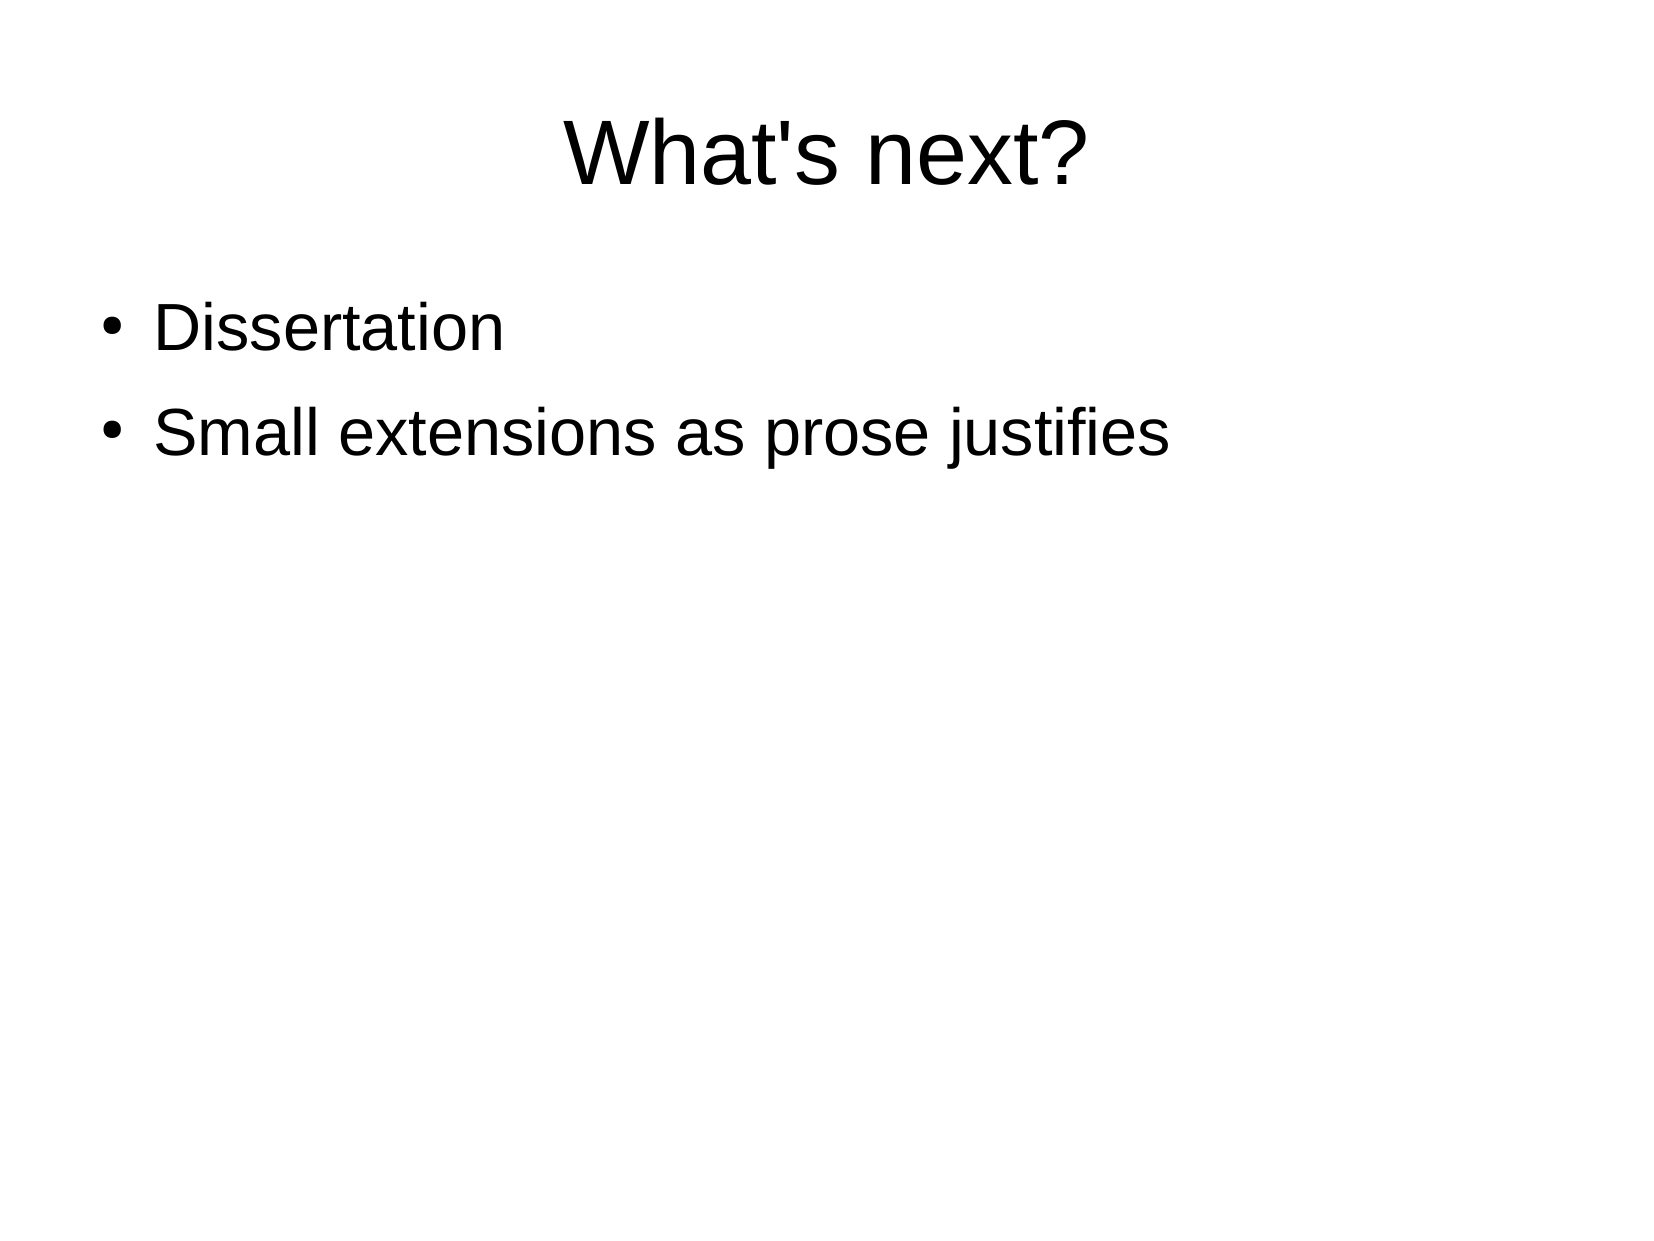

# What's next?
Dissertation
Small extensions as prose justifies